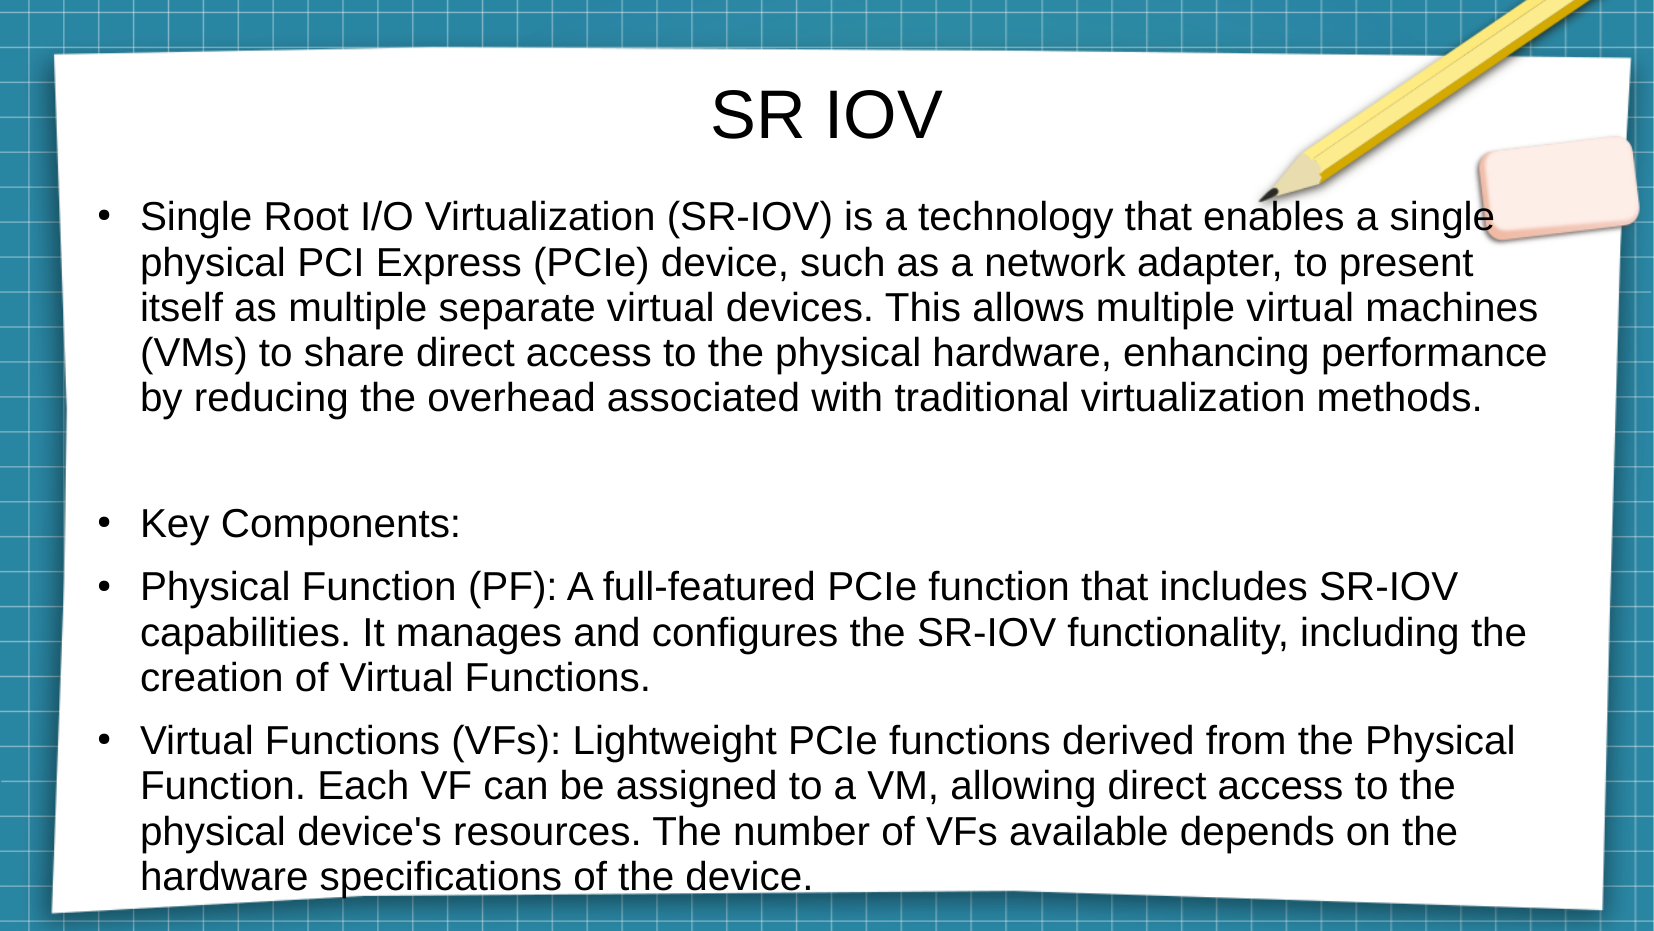

# SR IOV
Single Root I/O Virtualization (SR-IOV) is a technology that enables a single physical PCI Express (PCIe) device, such as a network adapter, to present itself as multiple separate virtual devices. This allows multiple virtual machines (VMs) to share direct access to the physical hardware, enhancing performance by reducing the overhead associated with traditional virtualization methods.
Key Components:
Physical Function (PF): A full-featured PCIe function that includes SR-IOV capabilities. It manages and configures the SR-IOV functionality, including the creation of Virtual Functions.
Virtual Functions (VFs): Lightweight PCIe functions derived from the Physical Function. Each VF can be assigned to a VM, allowing direct access to the physical device's resources. The number of VFs available depends on the hardware specifications of the device.